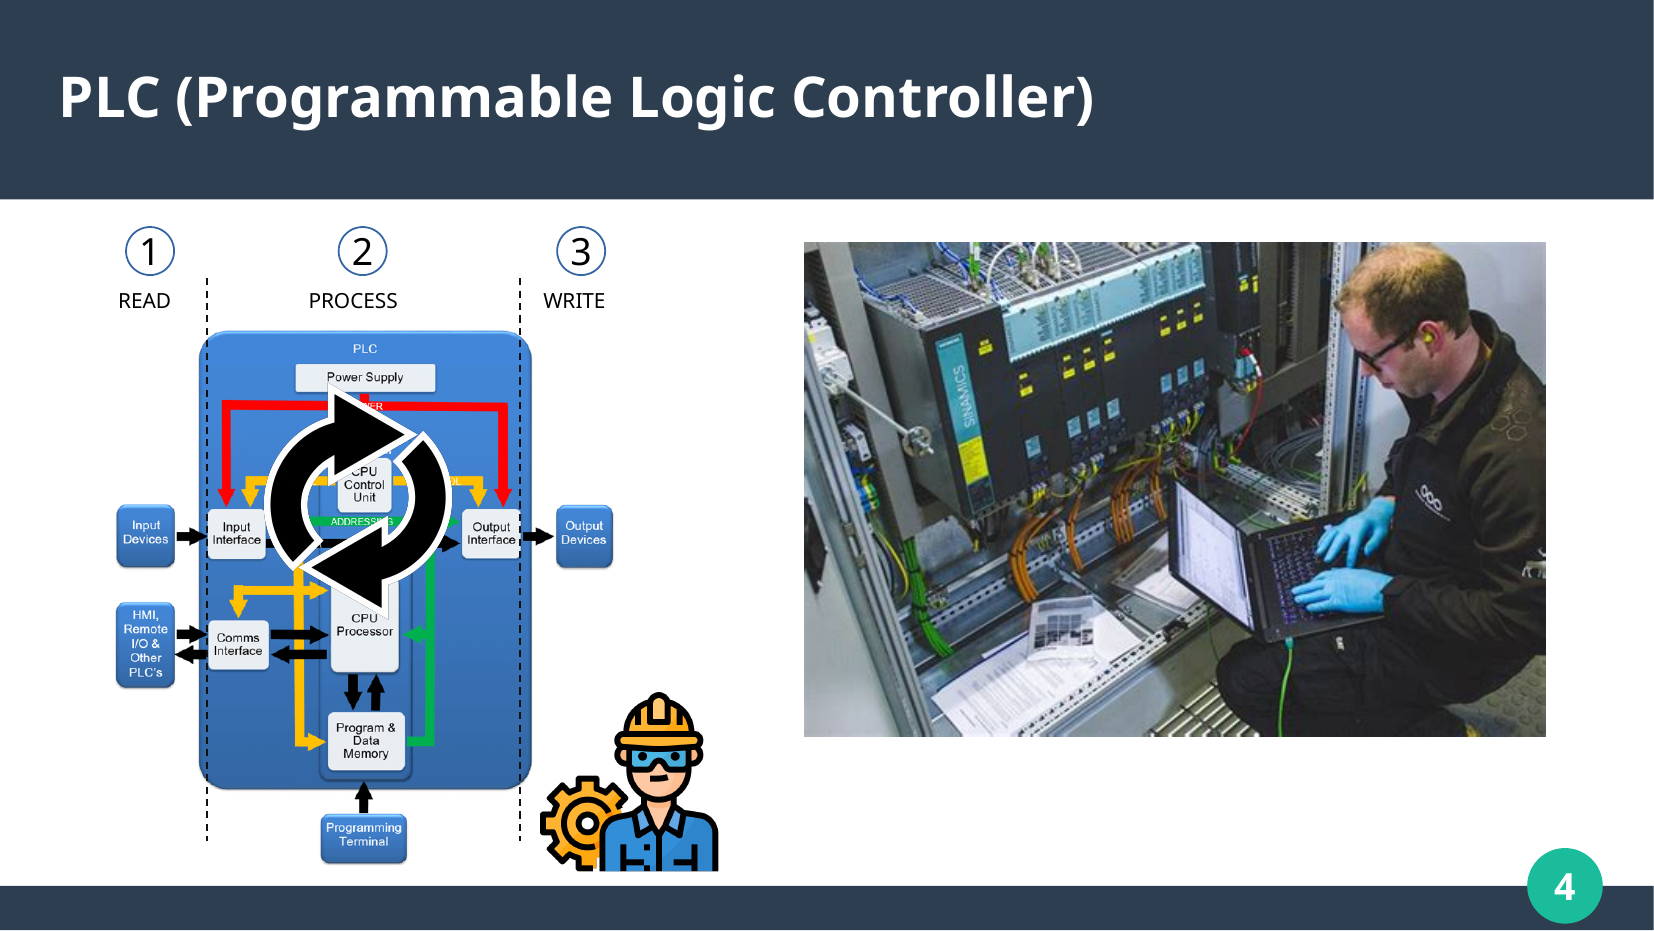

# PLC (Programmable Logic Controller)
1
2
3
READ
 PROCESS
WRITE